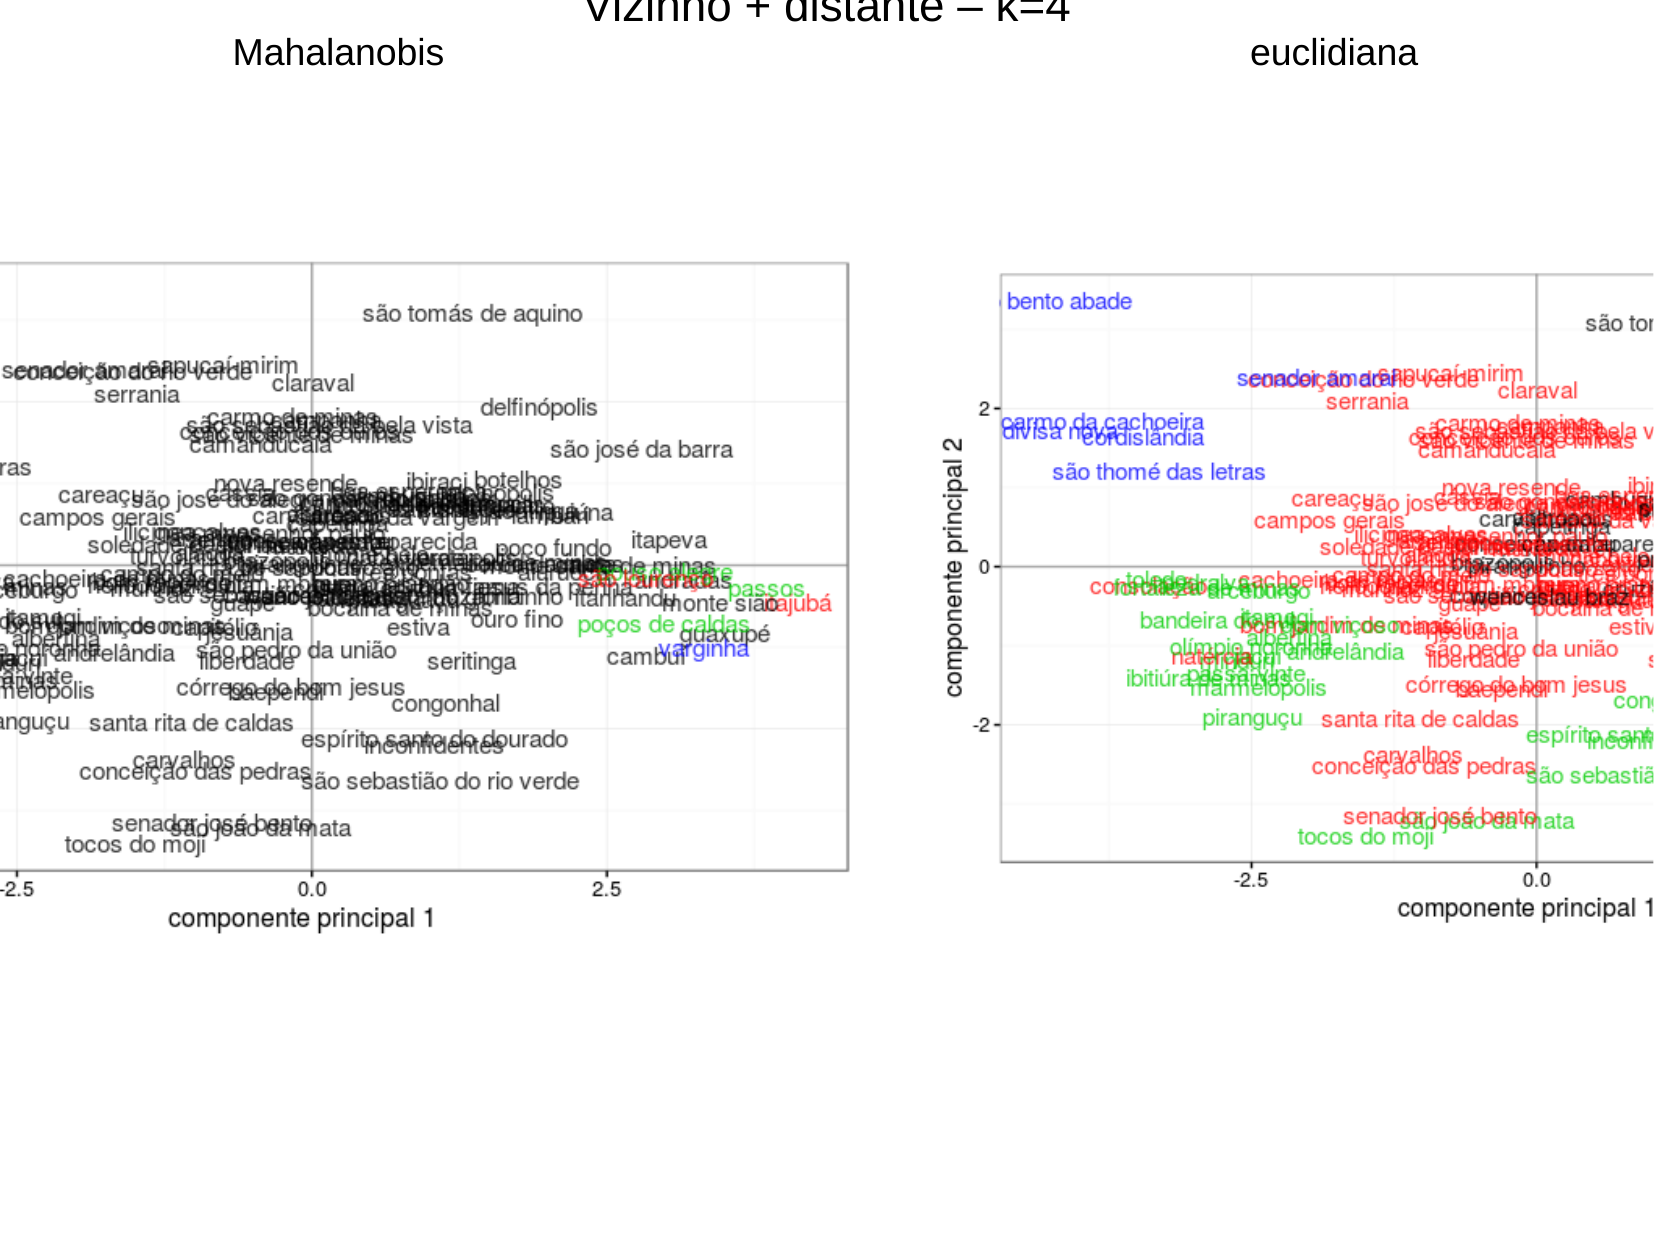

# Vizinho + distante – k=4 Mahalanobis euclidiana